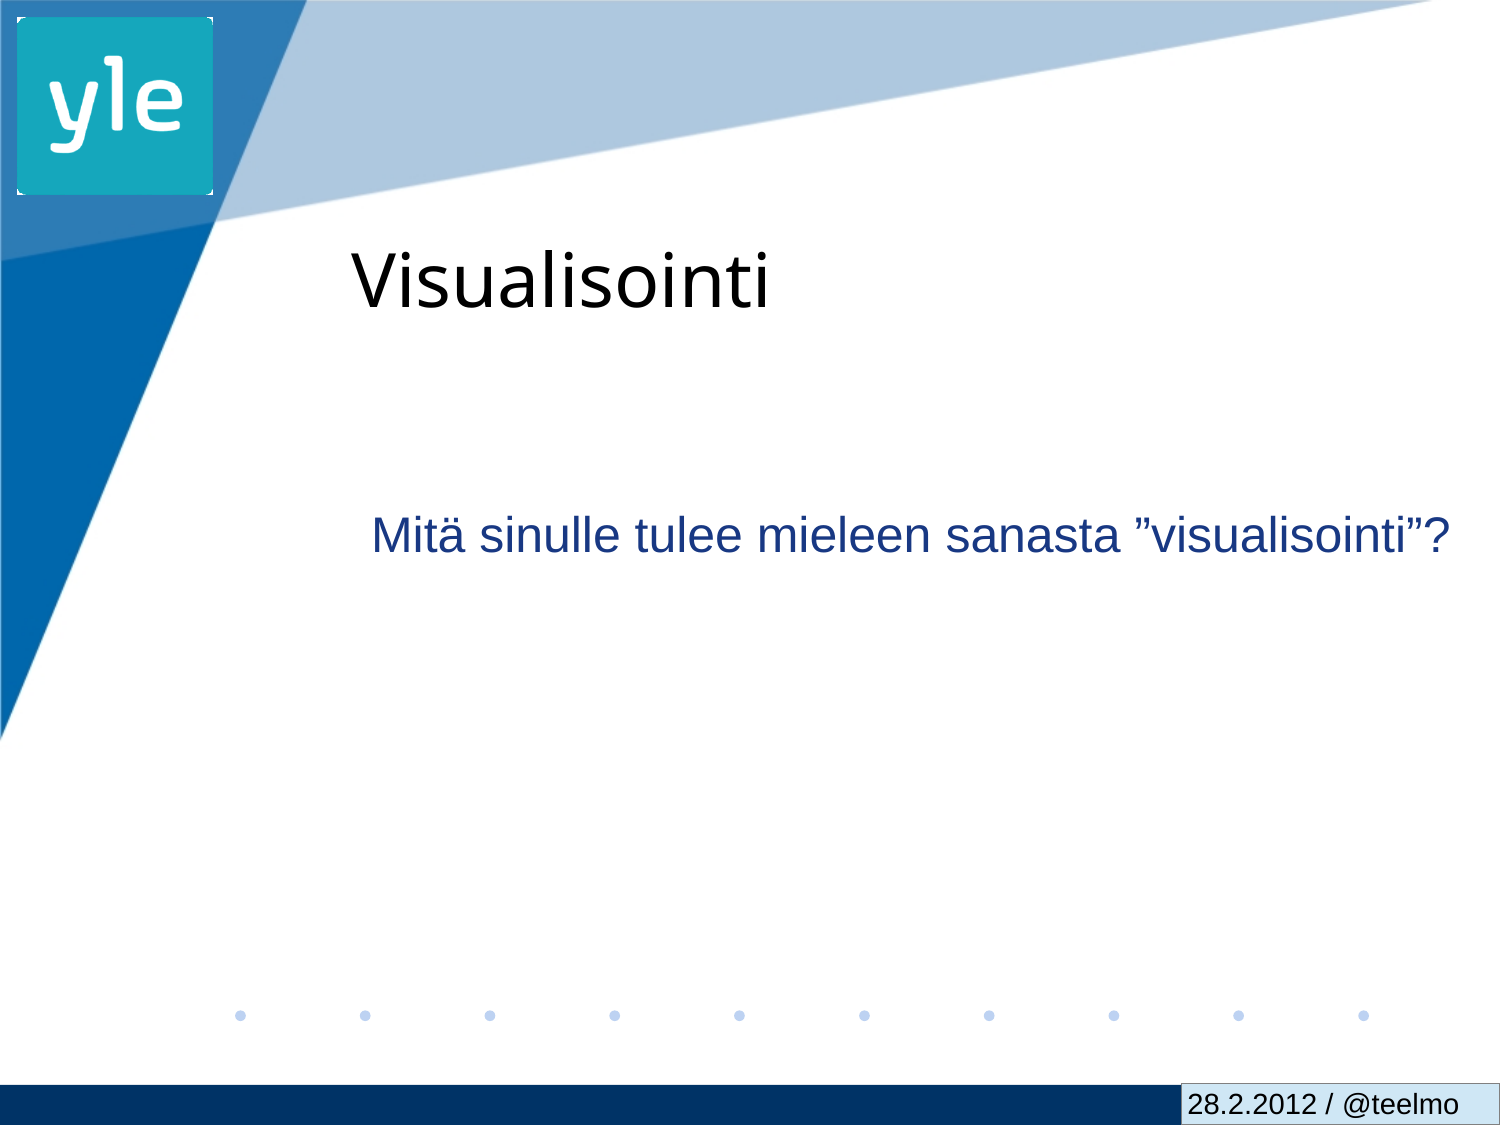

# Visualisointi
Mitä sinulle tulee mieleen sanasta ”visualisointi”?
28.2.2012 / @teelmo